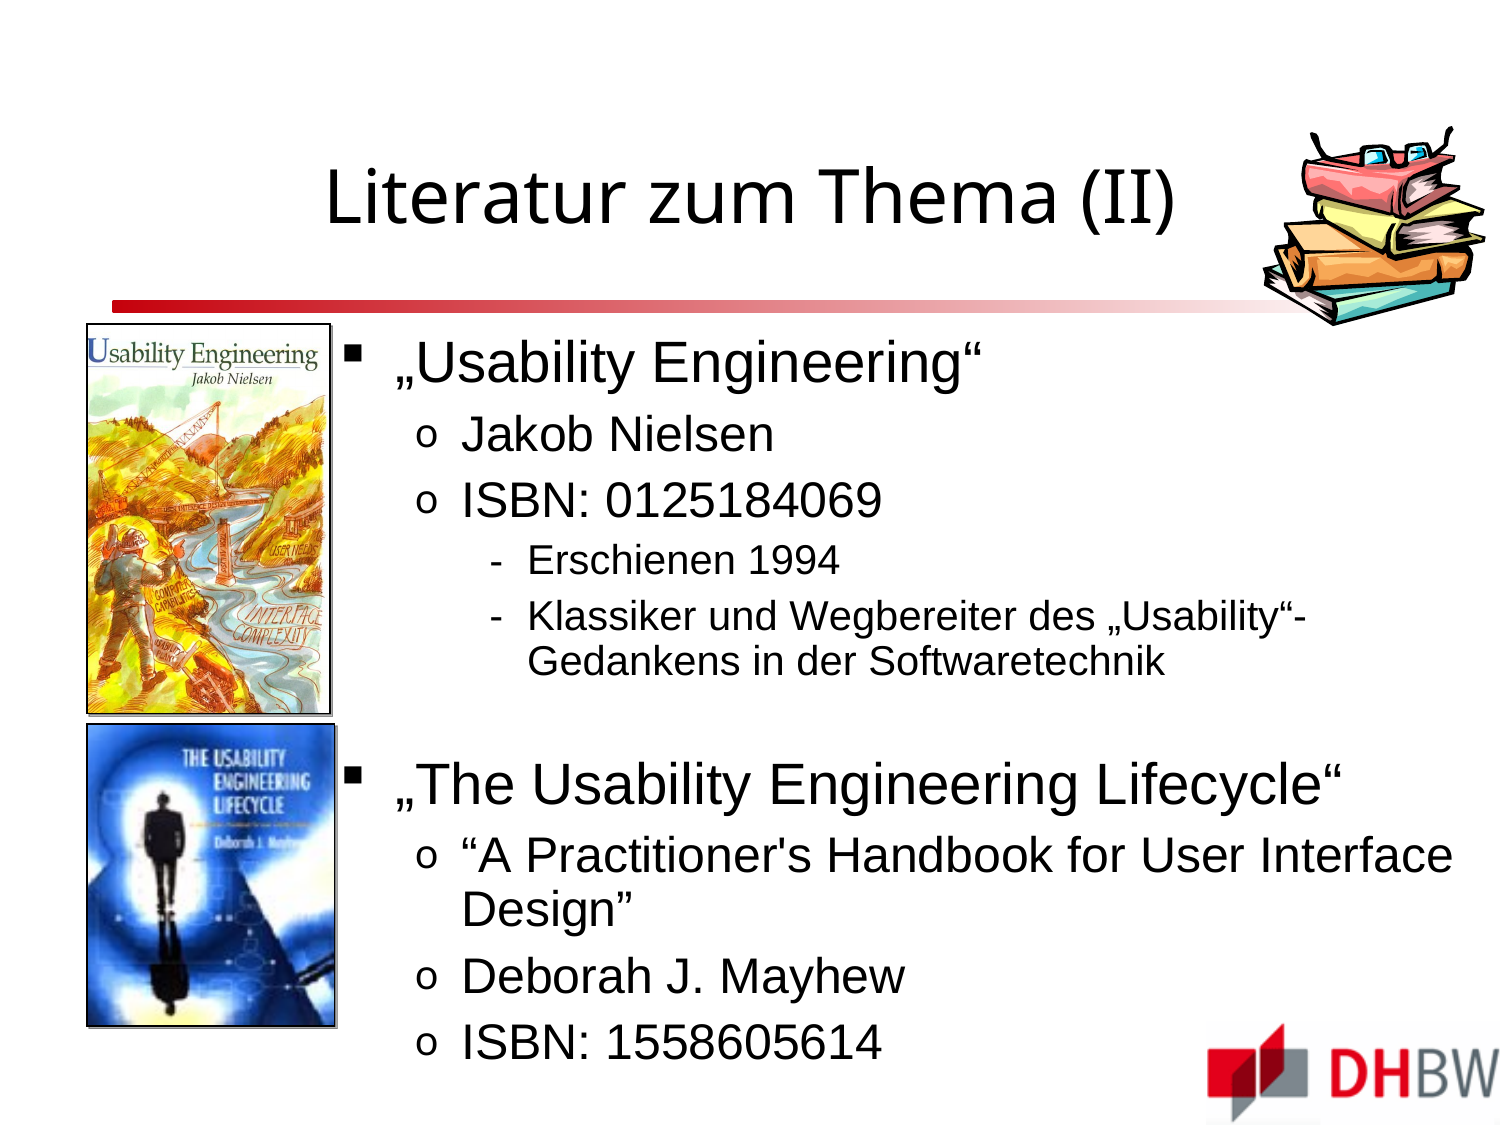

# Literatur zum Thema (II)
„Usability Engineering“
Jakob Nielsen
ISBN: 0125184069
Erschienen 1994
Klassiker und Wegbereiter des „Usability“-Gedankens in der Softwaretechnik
„The Usability Engineering Lifecycle“
“A Practitioner's Handbook for User Interface Design”
Deborah J. Mayhew
ISBN: 1558605614